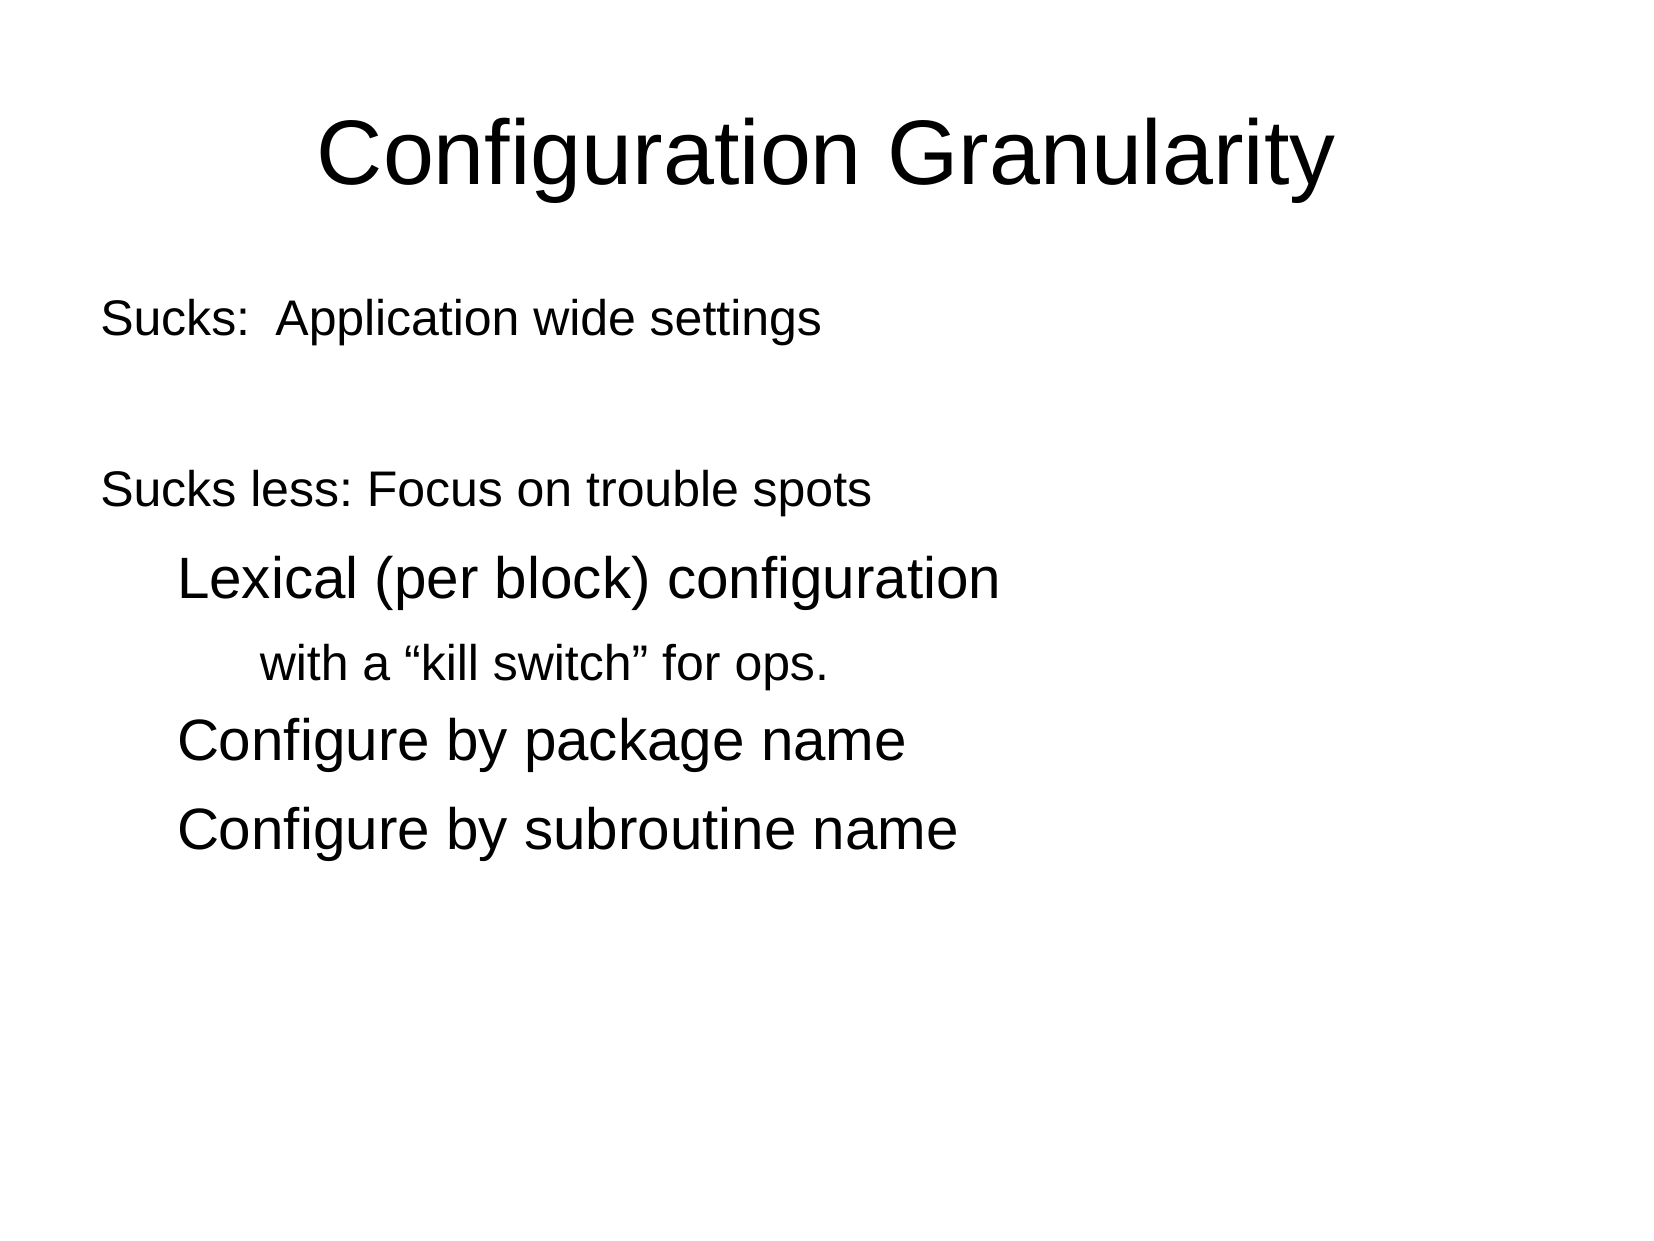

# Configuration Granularity
Sucks: Application wide settings
Sucks less: Focus on trouble spots
Lexical (per block) configuration
with a “kill switch” for ops.
Configure by package name
Configure by subroutine name